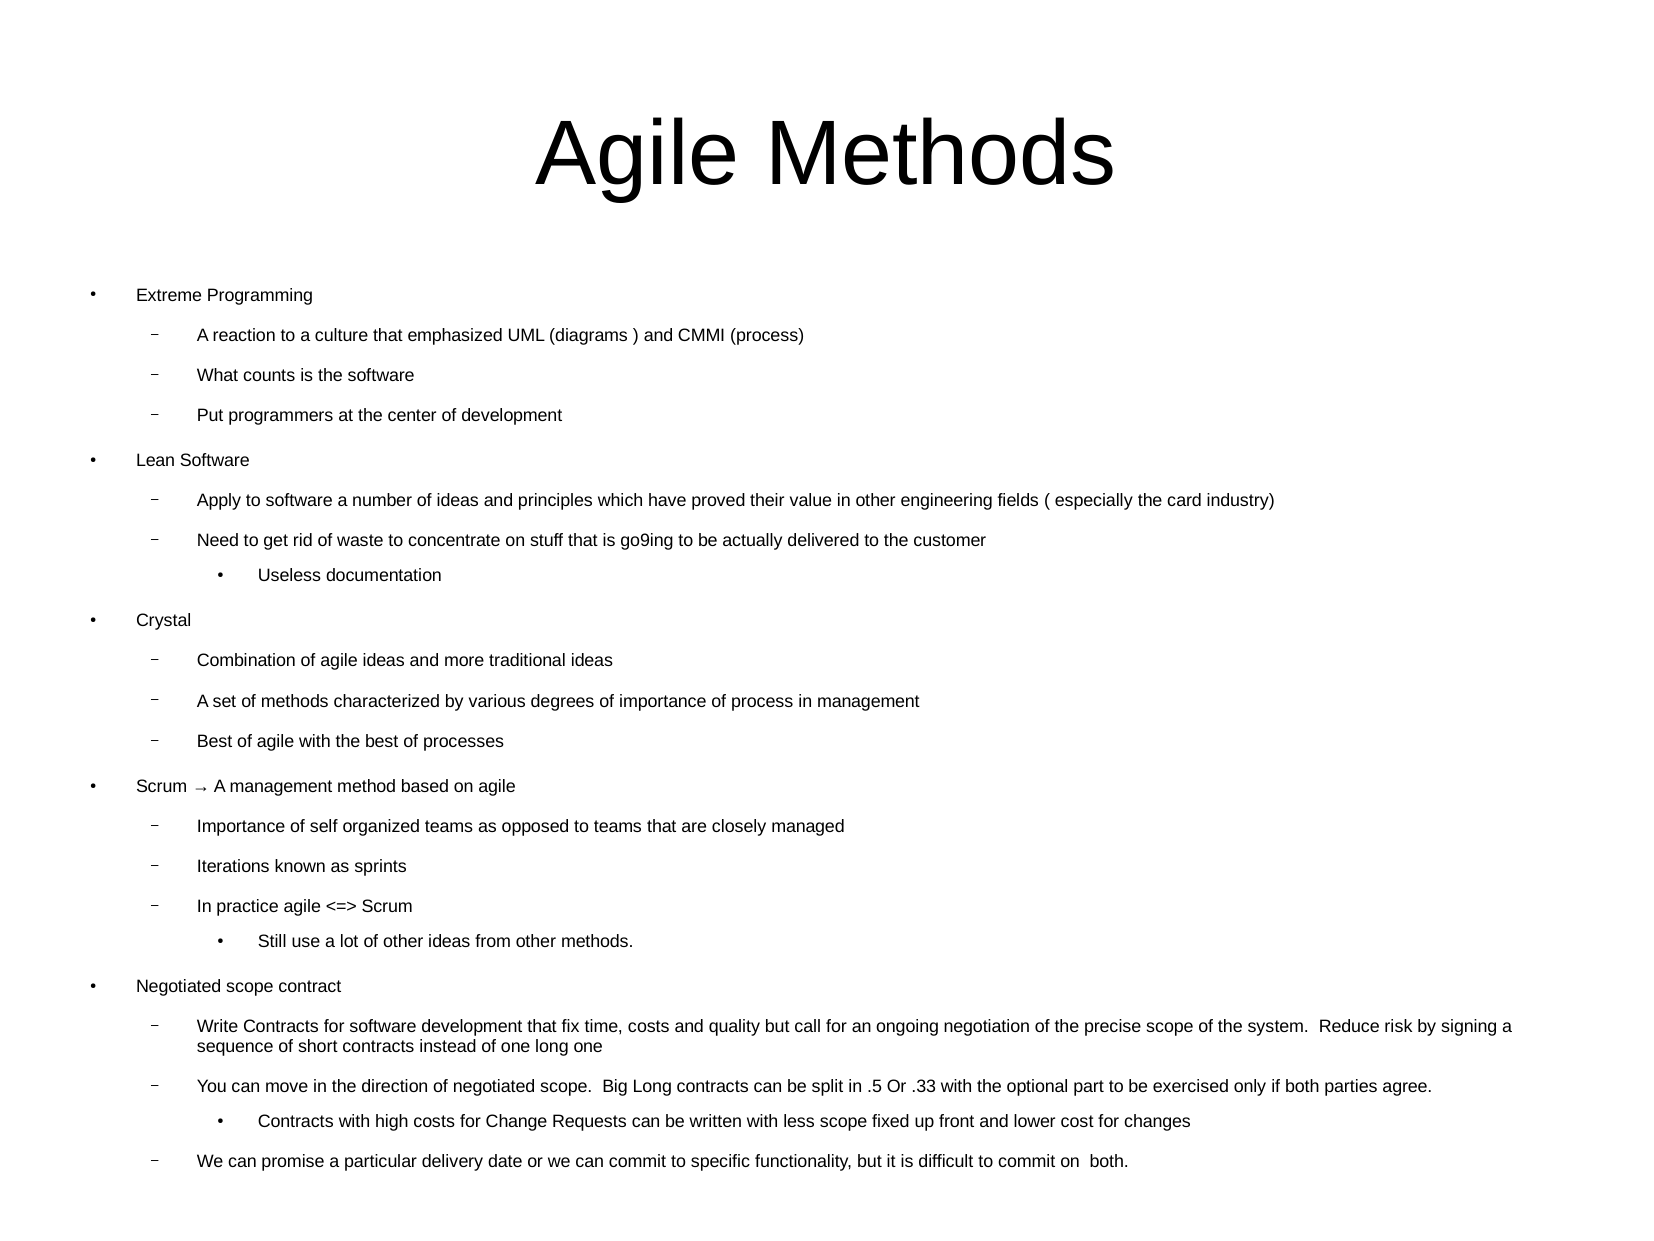

# Agile Methods
Extreme Programming
A reaction to a culture that emphasized UML (diagrams ) and CMMI (process)
What counts is the software
Put programmers at the center of development
Lean Software
Apply to software a number of ideas and principles which have proved their value in other engineering fields ( especially the card industry)
Need to get rid of waste to concentrate on stuff that is go9ing to be actually delivered to the customer
Useless documentation
Crystal
Combination of agile ideas and more traditional ideas
A set of methods characterized by various degrees of importance of process in management
Best of agile with the best of processes
Scrum → A management method based on agile
Importance of self organized teams as opposed to teams that are closely managed
Iterations known as sprints
In practice agile <=> Scrum
Still use a lot of other ideas from other methods.
Negotiated scope contract
Write Contracts for software development that fix time, costs and quality but call for an ongoing negotiation of the precise scope of the system. Reduce risk by signing a sequence of short contracts instead of one long one
You can move in the direction of negotiated scope. Big Long contracts can be split in .5 Or .33 with the optional part to be exercised only if both parties agree.
Contracts with high costs for Change Requests can be written with less scope fixed up front and lower cost for changes
We can promise a particular delivery date or we can commit to specific functionality, but it is difficult to commit on both.